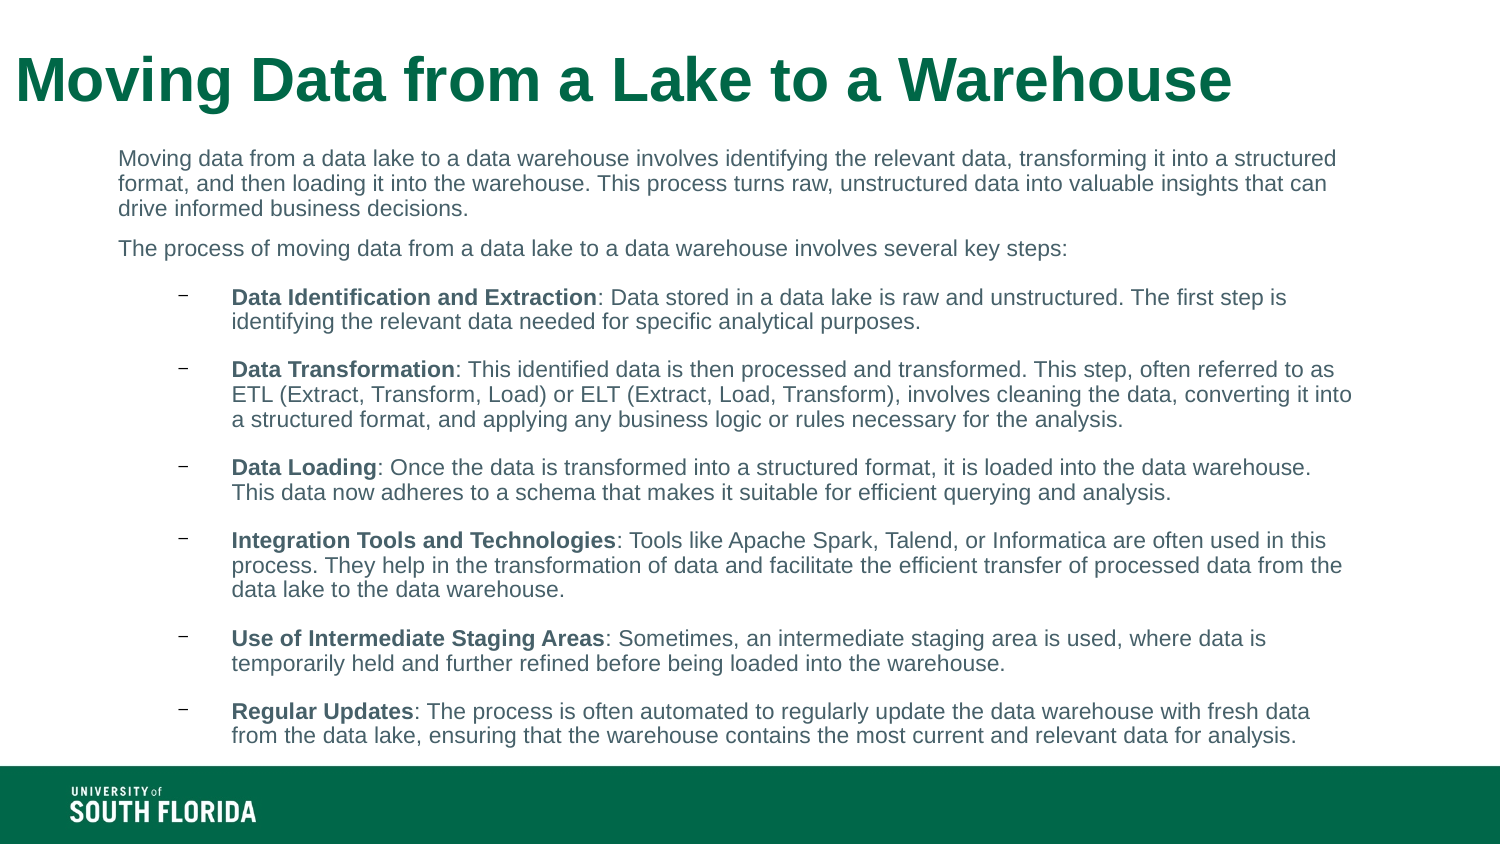

# Moving Data from a Lake to a Warehouse
Moving data from a data lake to a data warehouse involves identifying the relevant data, transforming it into a structured format, and then loading it into the warehouse. This process turns raw, unstructured data into valuable insights that can drive informed business decisions.
The process of moving data from a data lake to a data warehouse involves several key steps:
Data Identification and Extraction: Data stored in a data lake is raw and unstructured. The first step is identifying the relevant data needed for specific analytical purposes.
Data Transformation: This identified data is then processed and transformed. This step, often referred to as ETL (Extract, Transform, Load) or ELT (Extract, Load, Transform), involves cleaning the data, converting it into a structured format, and applying any business logic or rules necessary for the analysis.
Data Loading: Once the data is transformed into a structured format, it is loaded into the data warehouse. This data now adheres to a schema that makes it suitable for efficient querying and analysis.
Integration Tools and Technologies: Tools like Apache Spark, Talend, or Informatica are often used in this process. They help in the transformation of data and facilitate the efficient transfer of processed data from the data lake to the data warehouse.
Use of Intermediate Staging Areas: Sometimes, an intermediate staging area is used, where data is temporarily held and further refined before being loaded into the warehouse.
Regular Updates: The process is often automated to regularly update the data warehouse with fresh data from the data lake, ensuring that the warehouse contains the most current and relevant data for analysis.